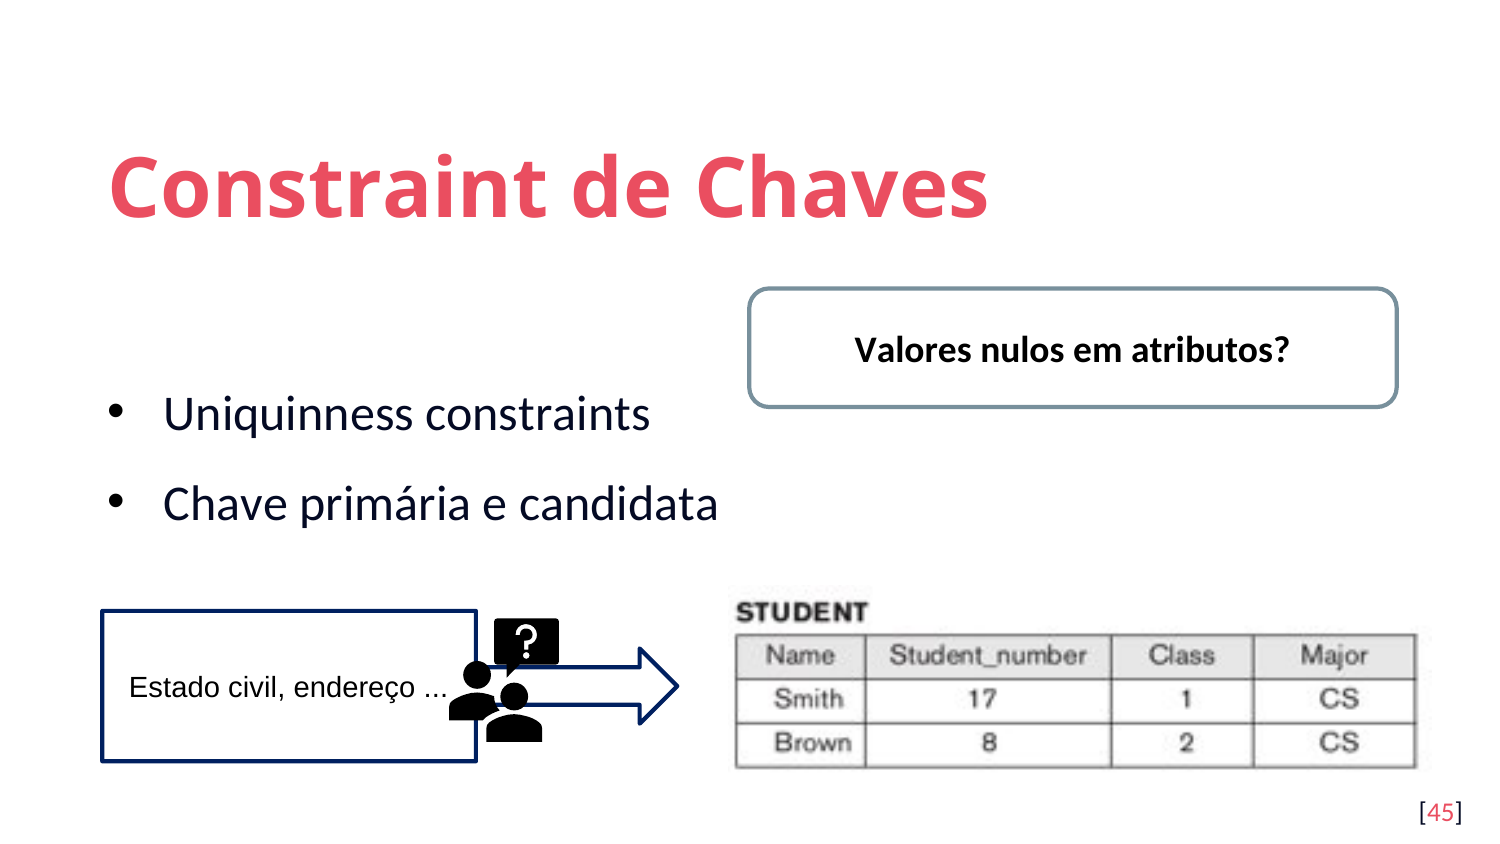

Constraint de Chaves
Uniquinness constraints
Chave primária e candidata
Valores nulos em atributos?
Estado civil, endereço ...